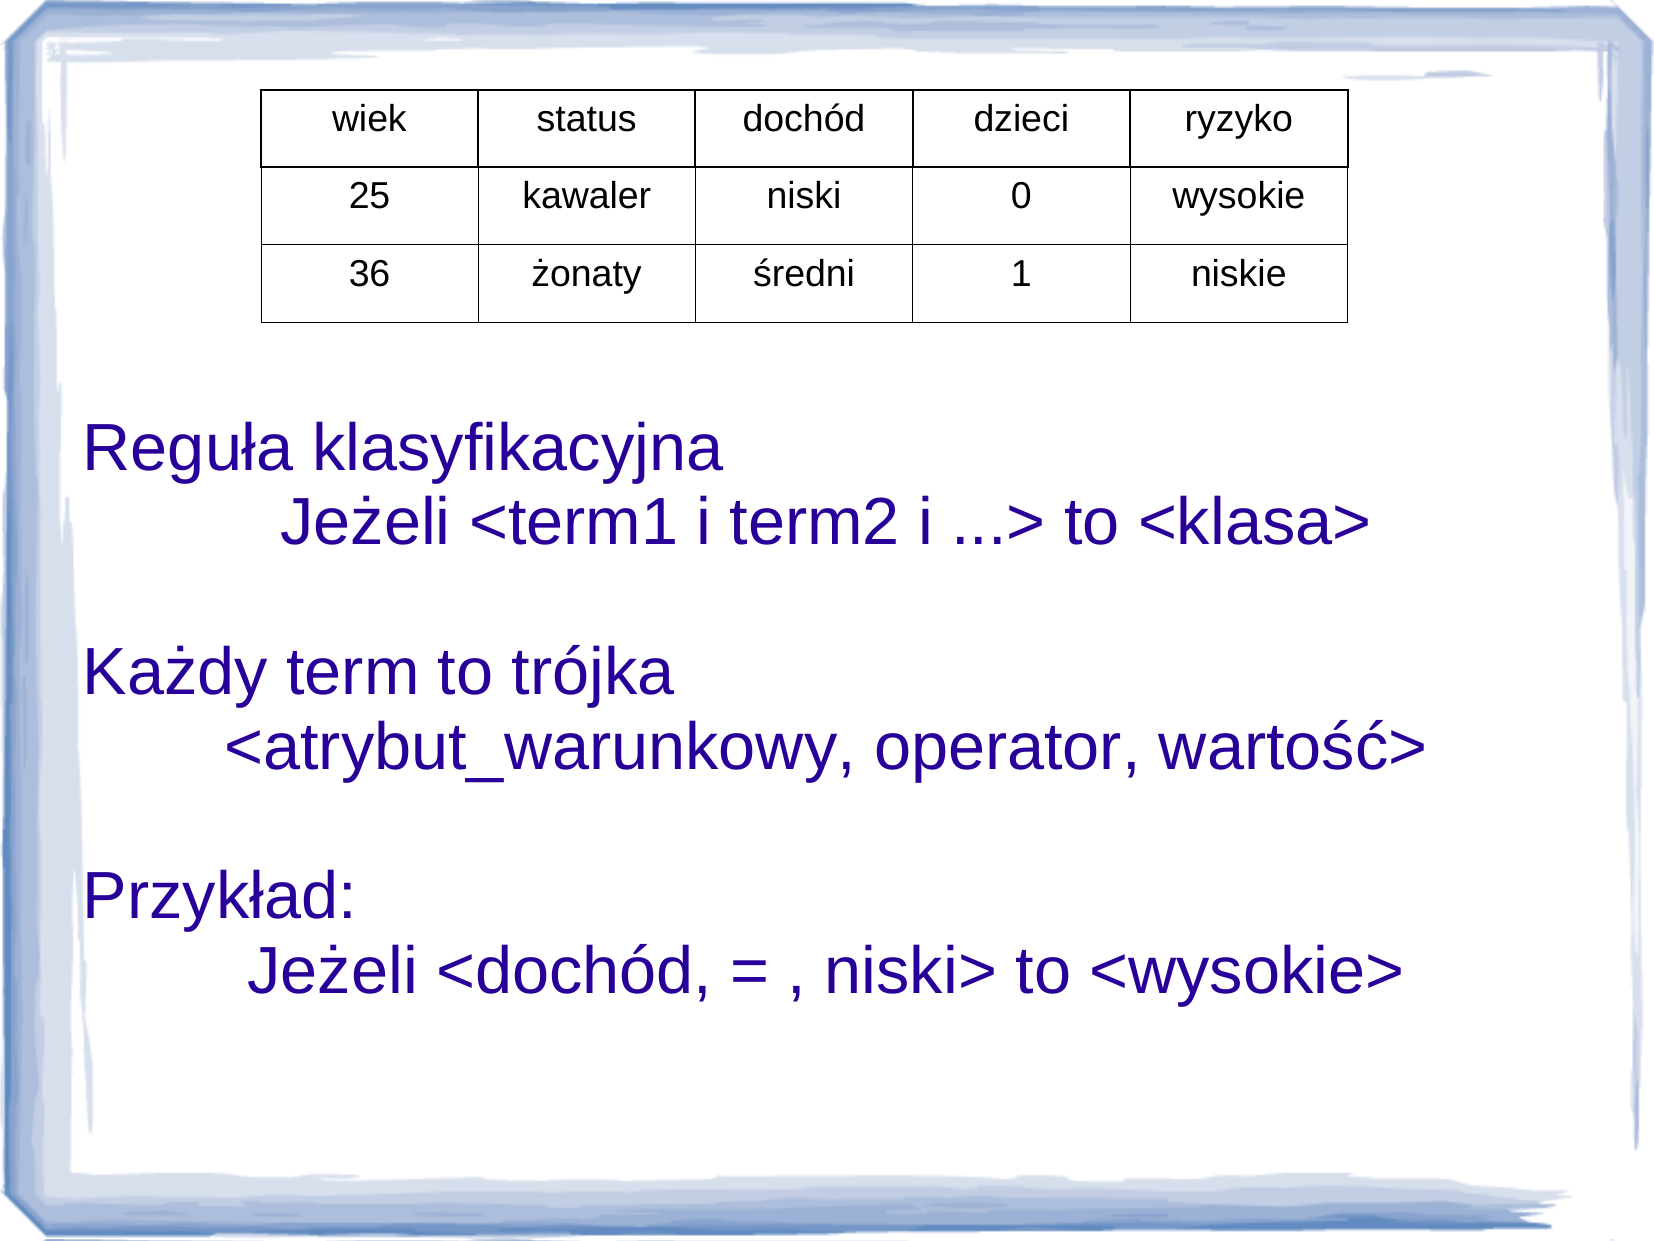

| wiek | status | dochód | dzieci | ryzyko |
| --- | --- | --- | --- | --- |
| 25 | kawaler | niski | 0 | wysokie |
| 36 | żonaty | średni | 1 | niskie |
# Reguła klasyfikacyjna
Jeżeli <term1 i term2 i ...> to <klasa>
Każdy term to trójka
<atrybut_warunkowy, operator, wartość>
Przykład:
Jeżeli <dochód, = , niski> to <wysokie>